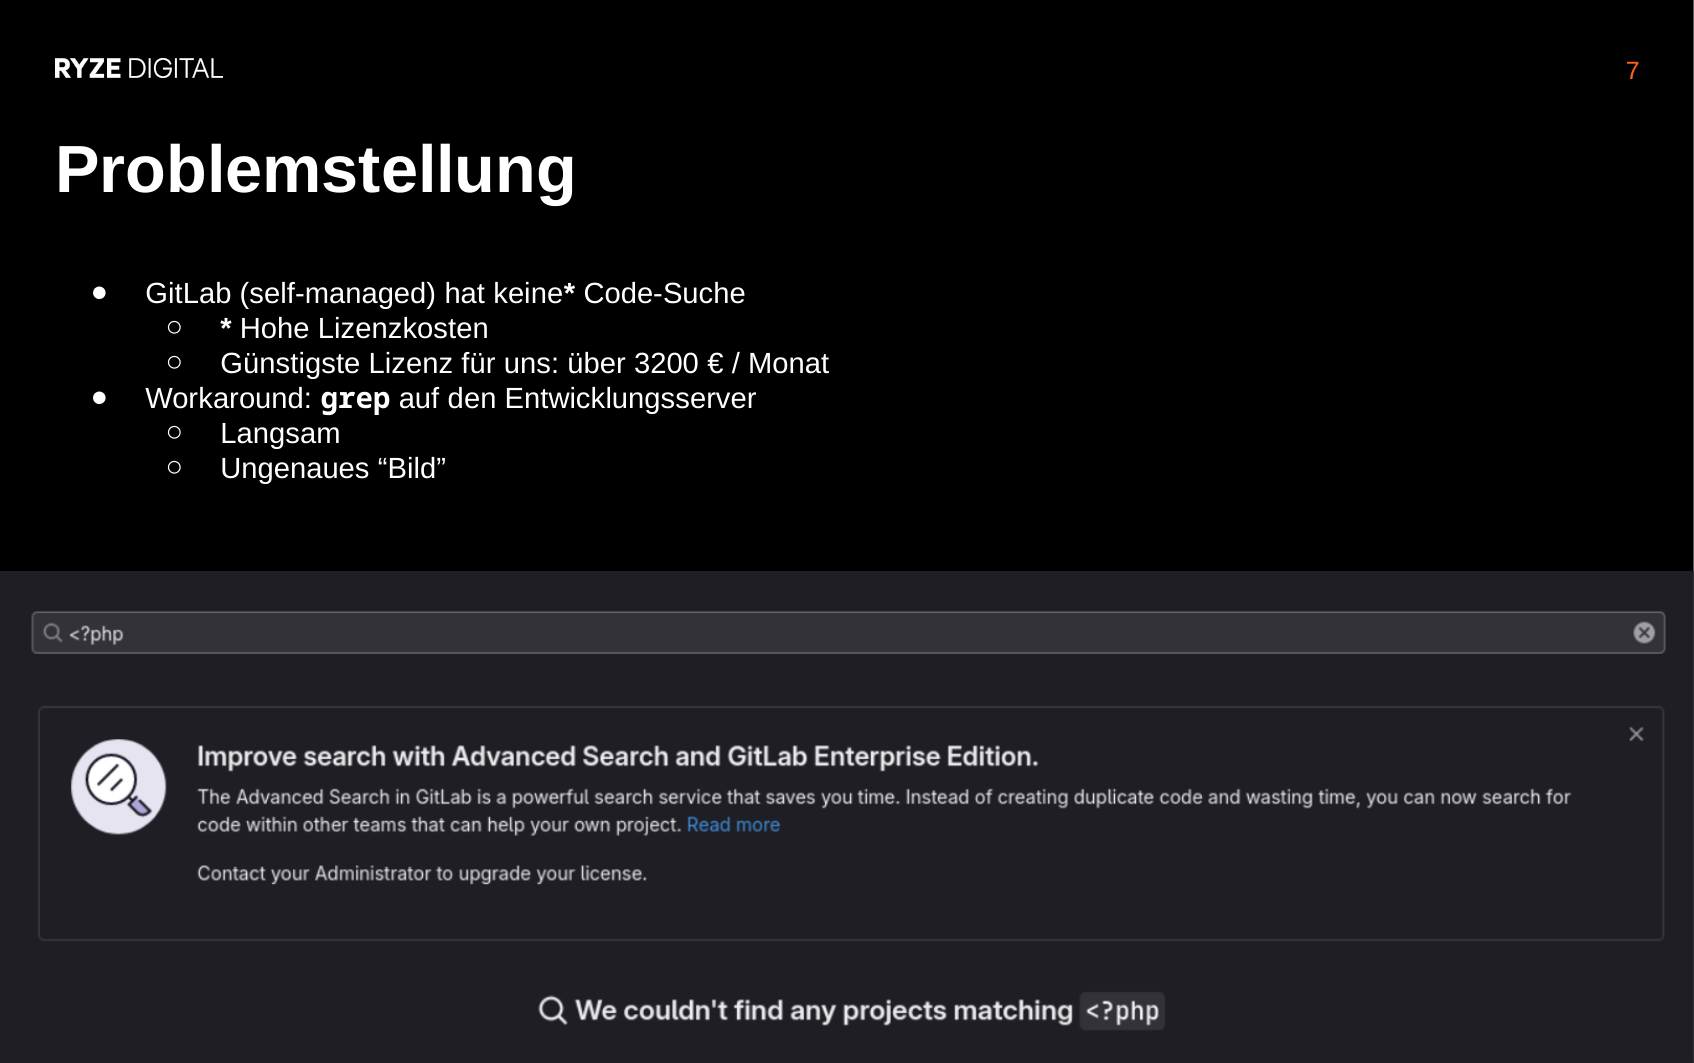

# Problemstellung
GitLab (self-managed) hat keine* Code-Suche
* Hohe Lizenzkosten
Günstigste Lizenz für uns: über 3200 € / Monat
Workaround: grep auf den Entwicklungsserver
Langsam
Ungenaues “Bild”